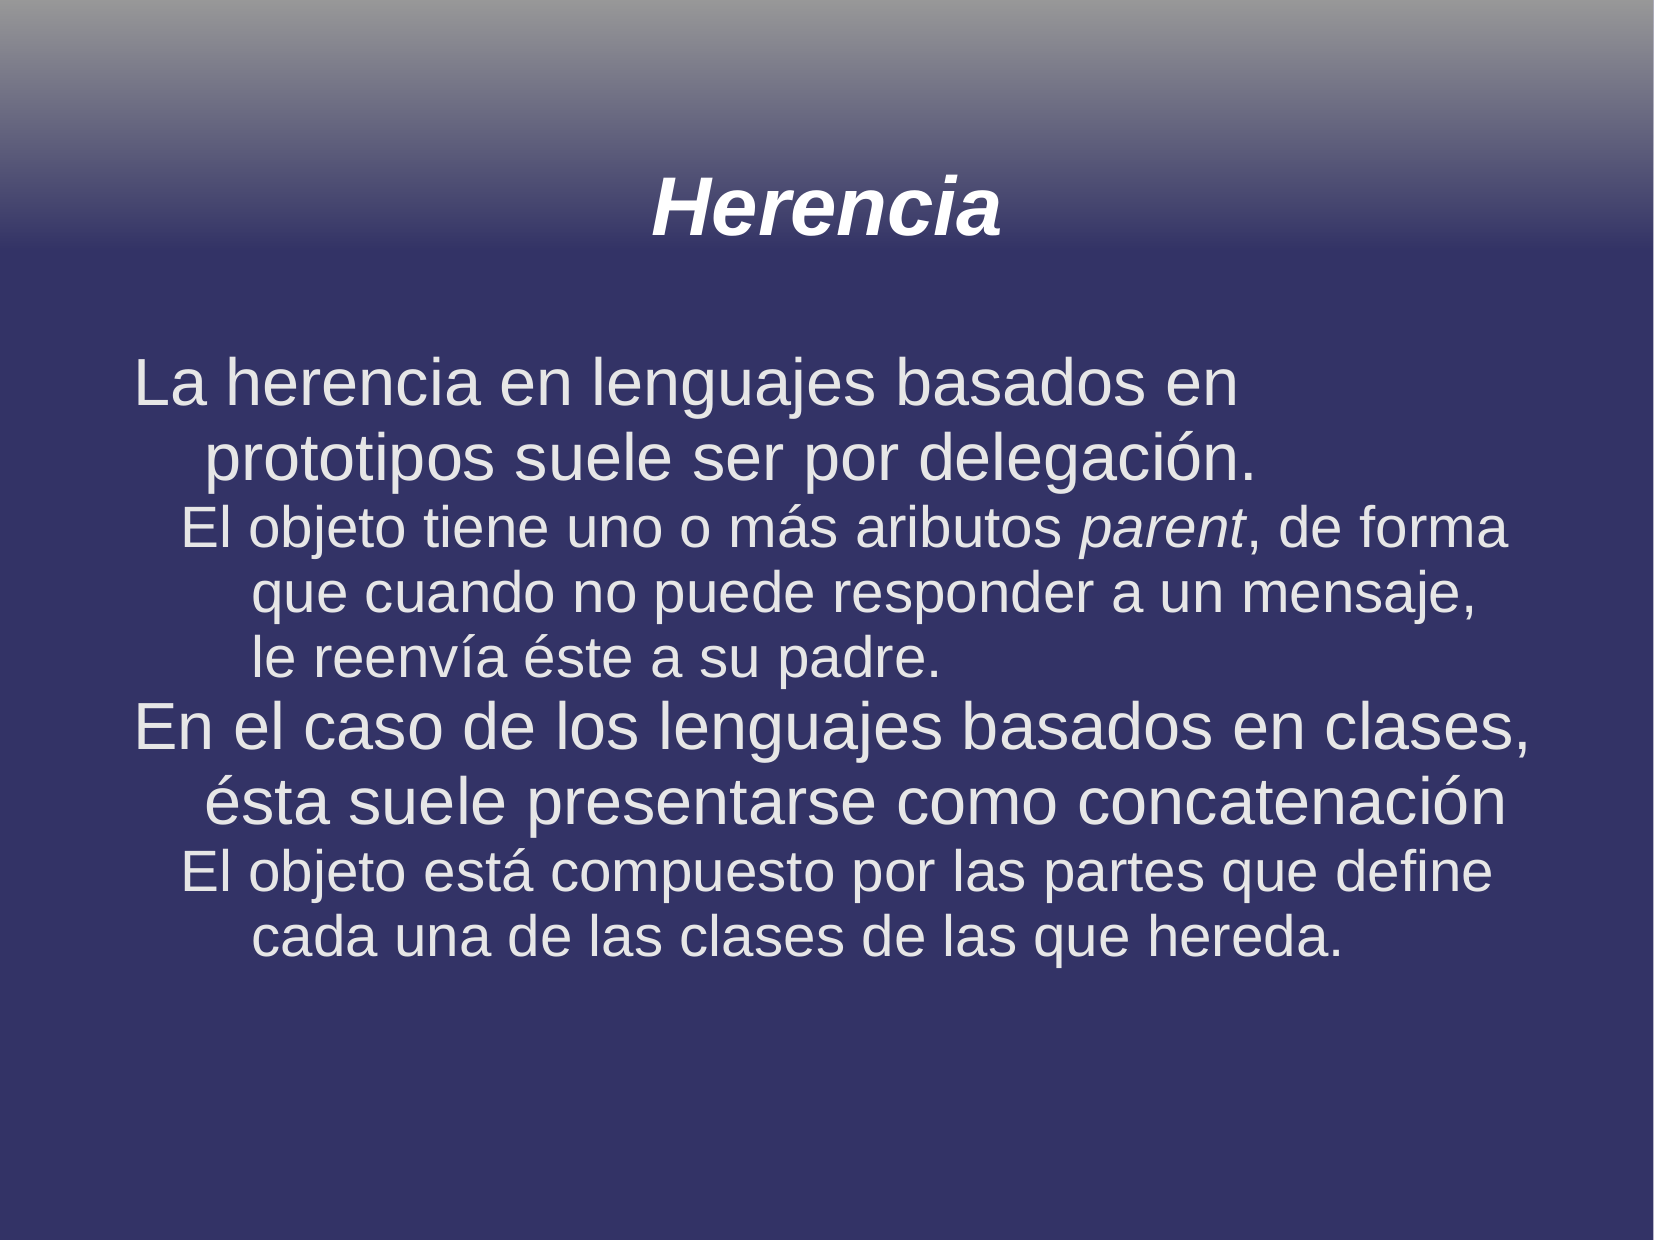

# Herencia
La herencia en lenguajes basados en prototipos suele ser por delegación.
El objeto tiene uno o más aributos parent, de forma que cuando no puede responder a un mensaje, le reenvía éste a su padre.
En el caso de los lenguajes basados en clases, ésta suele presentarse como concatenación
El objeto está compuesto por las partes que define cada una de las clases de las que hereda.